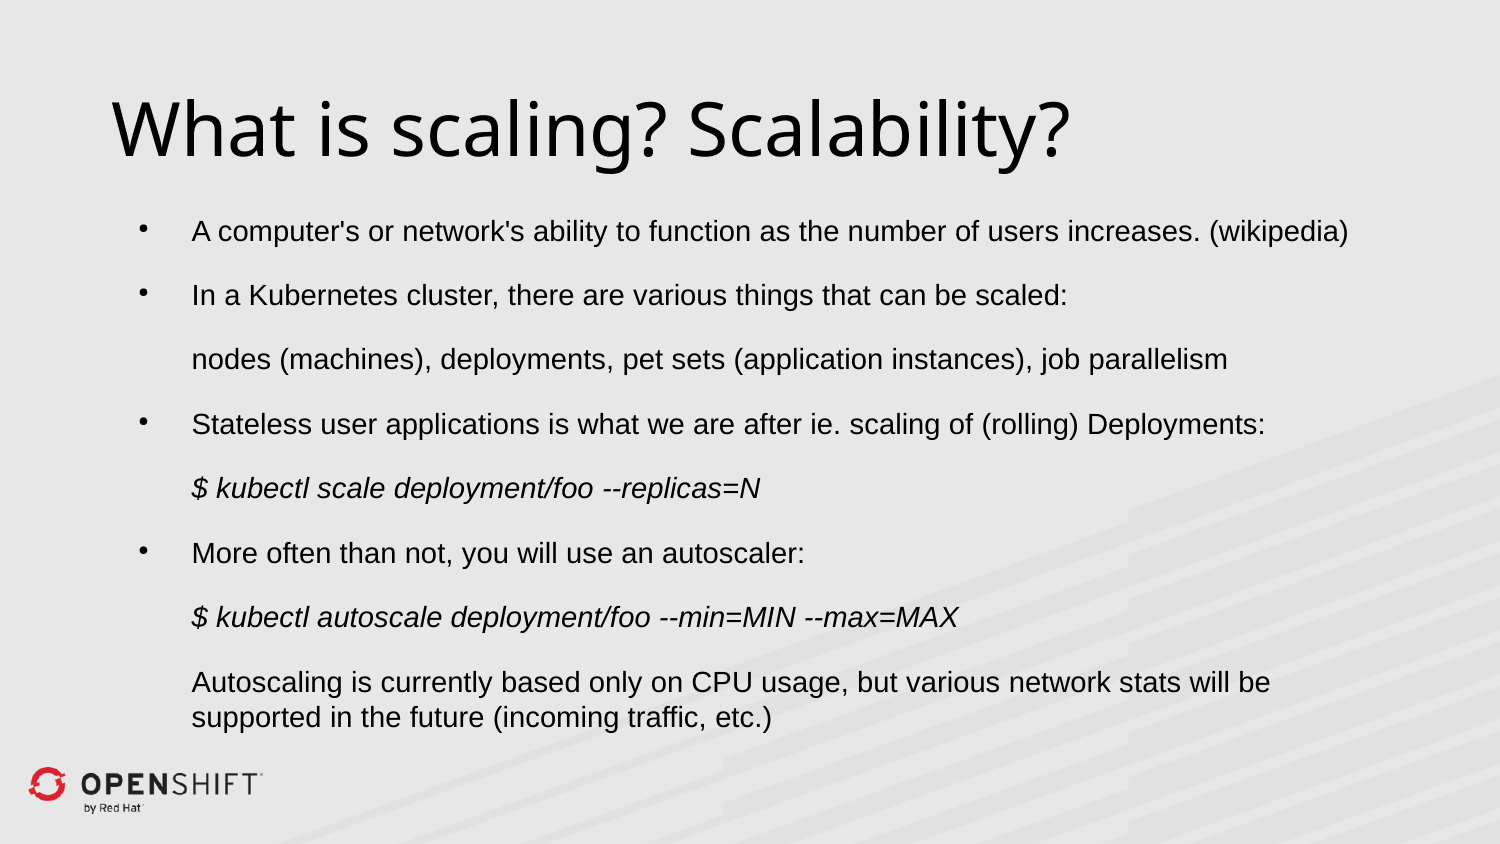

What is scaling? Scalability?
# A computer's or network's ability to function as the number of users increases. (wikipedia)
In a Kubernetes cluster, there are various things that can be scaled:
nodes (machines), deployments, pet sets (application instances), job parallelism
Stateless user applications is what we are after ie. scaling of (rolling) Deployments:
$ kubectl scale deployment/foo --replicas=N
More often than not, you will use an autoscaler:
$ kubectl autoscale deployment/foo --min=MIN --max=MAX
Autoscaling is currently based only on CPU usage, but various network stats will be supported in the future (incoming traffic, etc.)